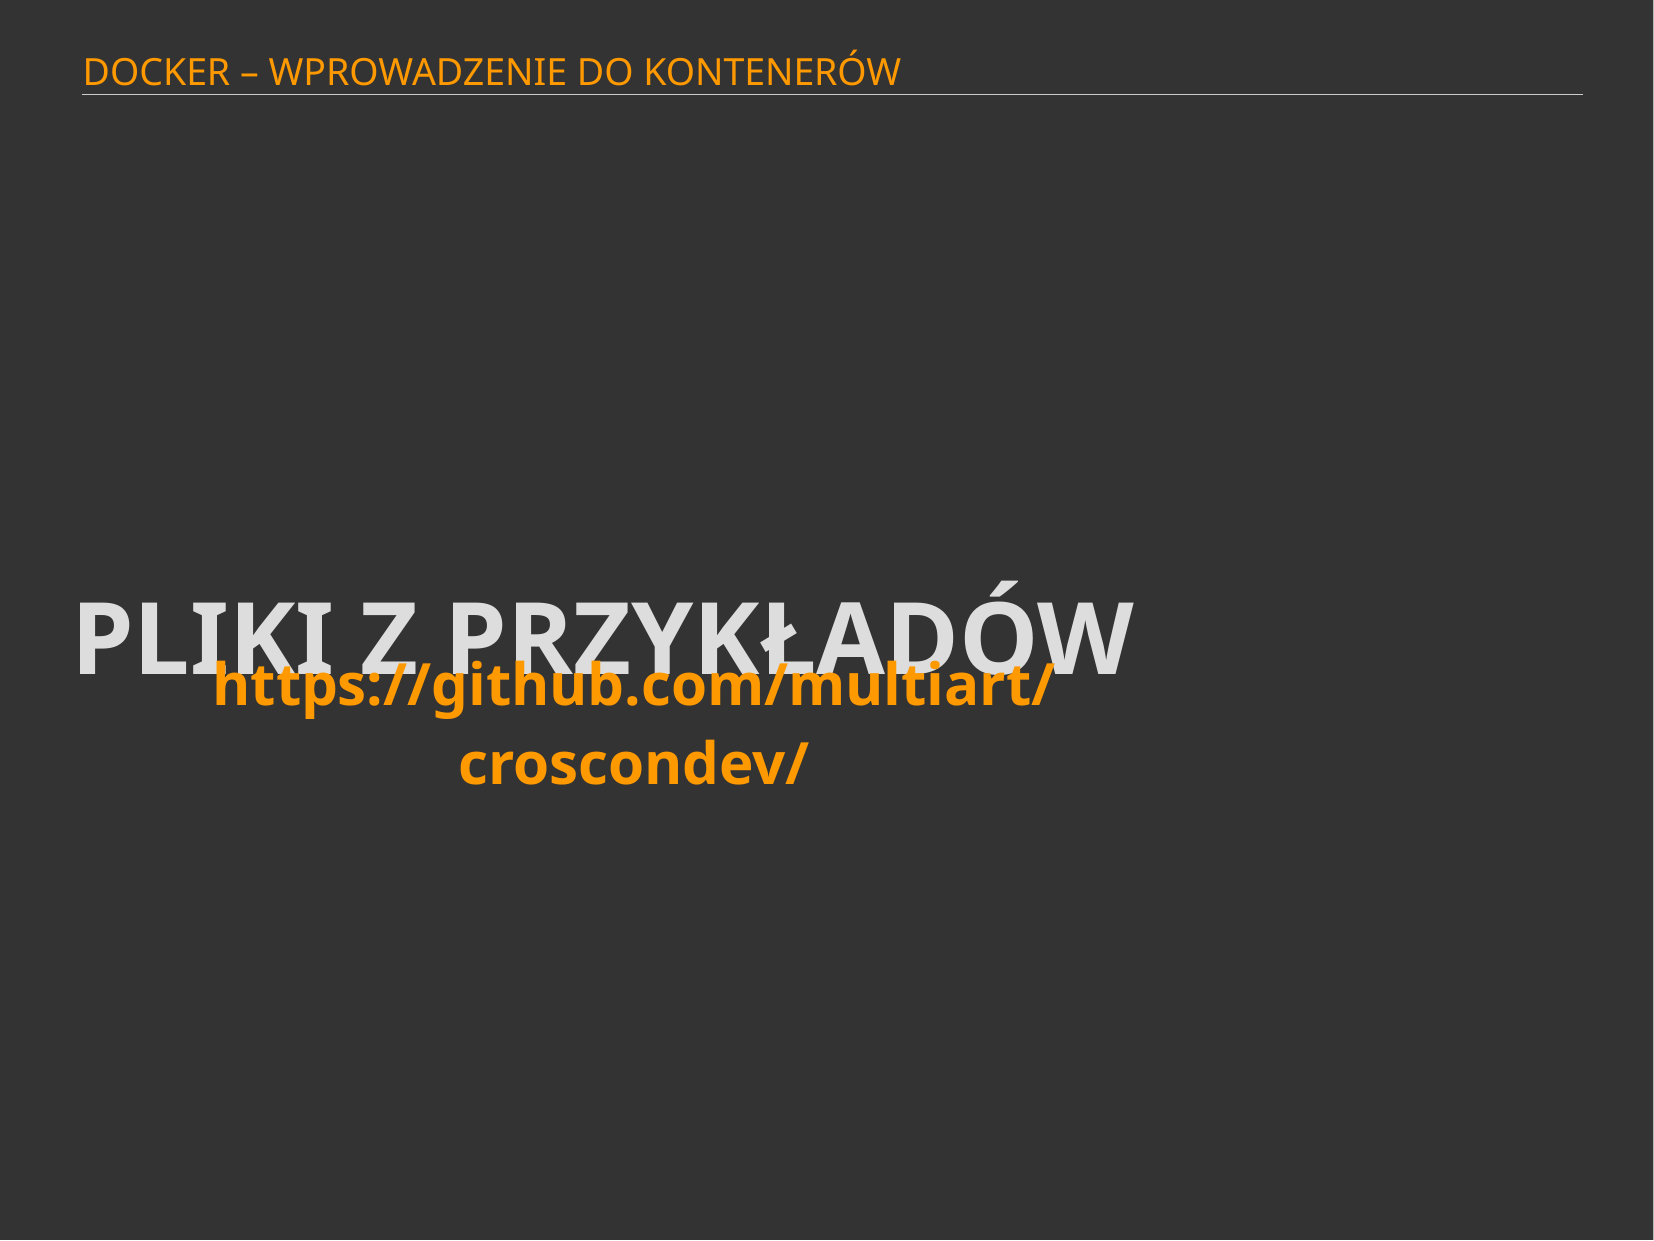

# DOCKER – WPROWADZENIE DO KONTENERÓW
PLIKI Z PRZYKŁADÓW
https://github.com/multiart/croscondev/